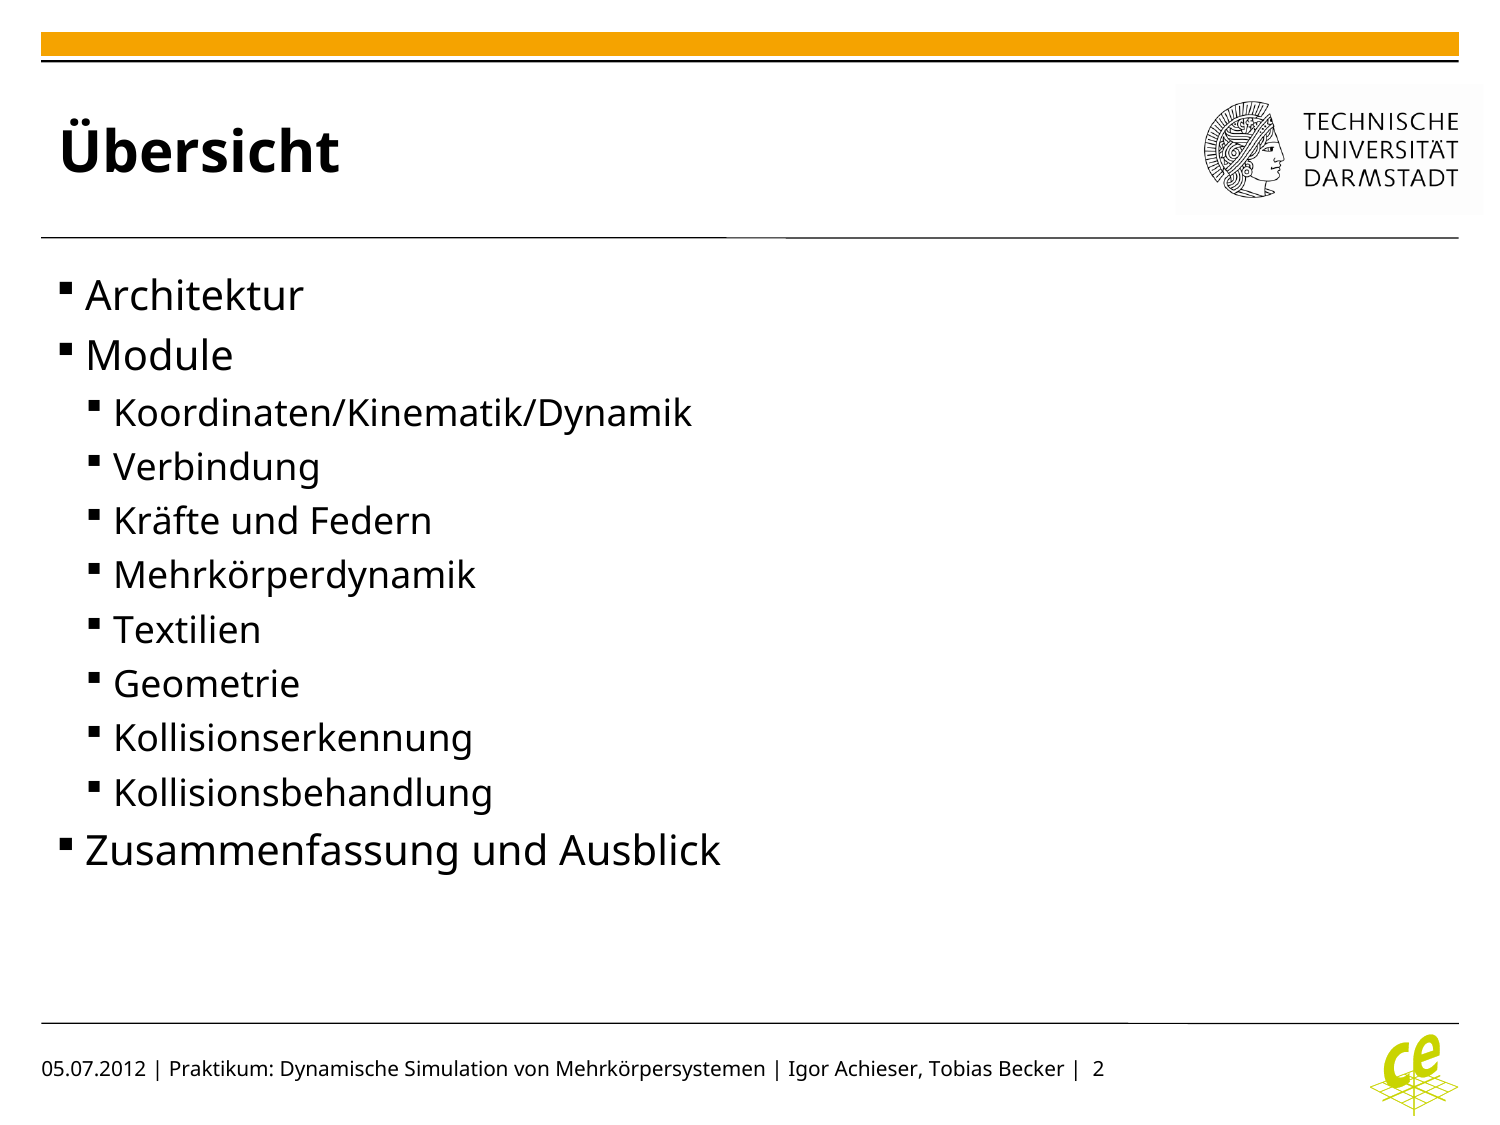

Übersicht
Architektur
Module
Koordinaten/Kinematik/Dynamik
Verbindung
Kräfte und Federn
Mehrkörperdynamik
Textilien
Geometrie
Kollisionserkennung
Kollisionsbehandlung
Zusammenfassung und Ausblick
05.07.2012 | Praktikum: Dynamische Simulation von Mehrkörpersystemen | Igor Achieser, Tobias Becker |